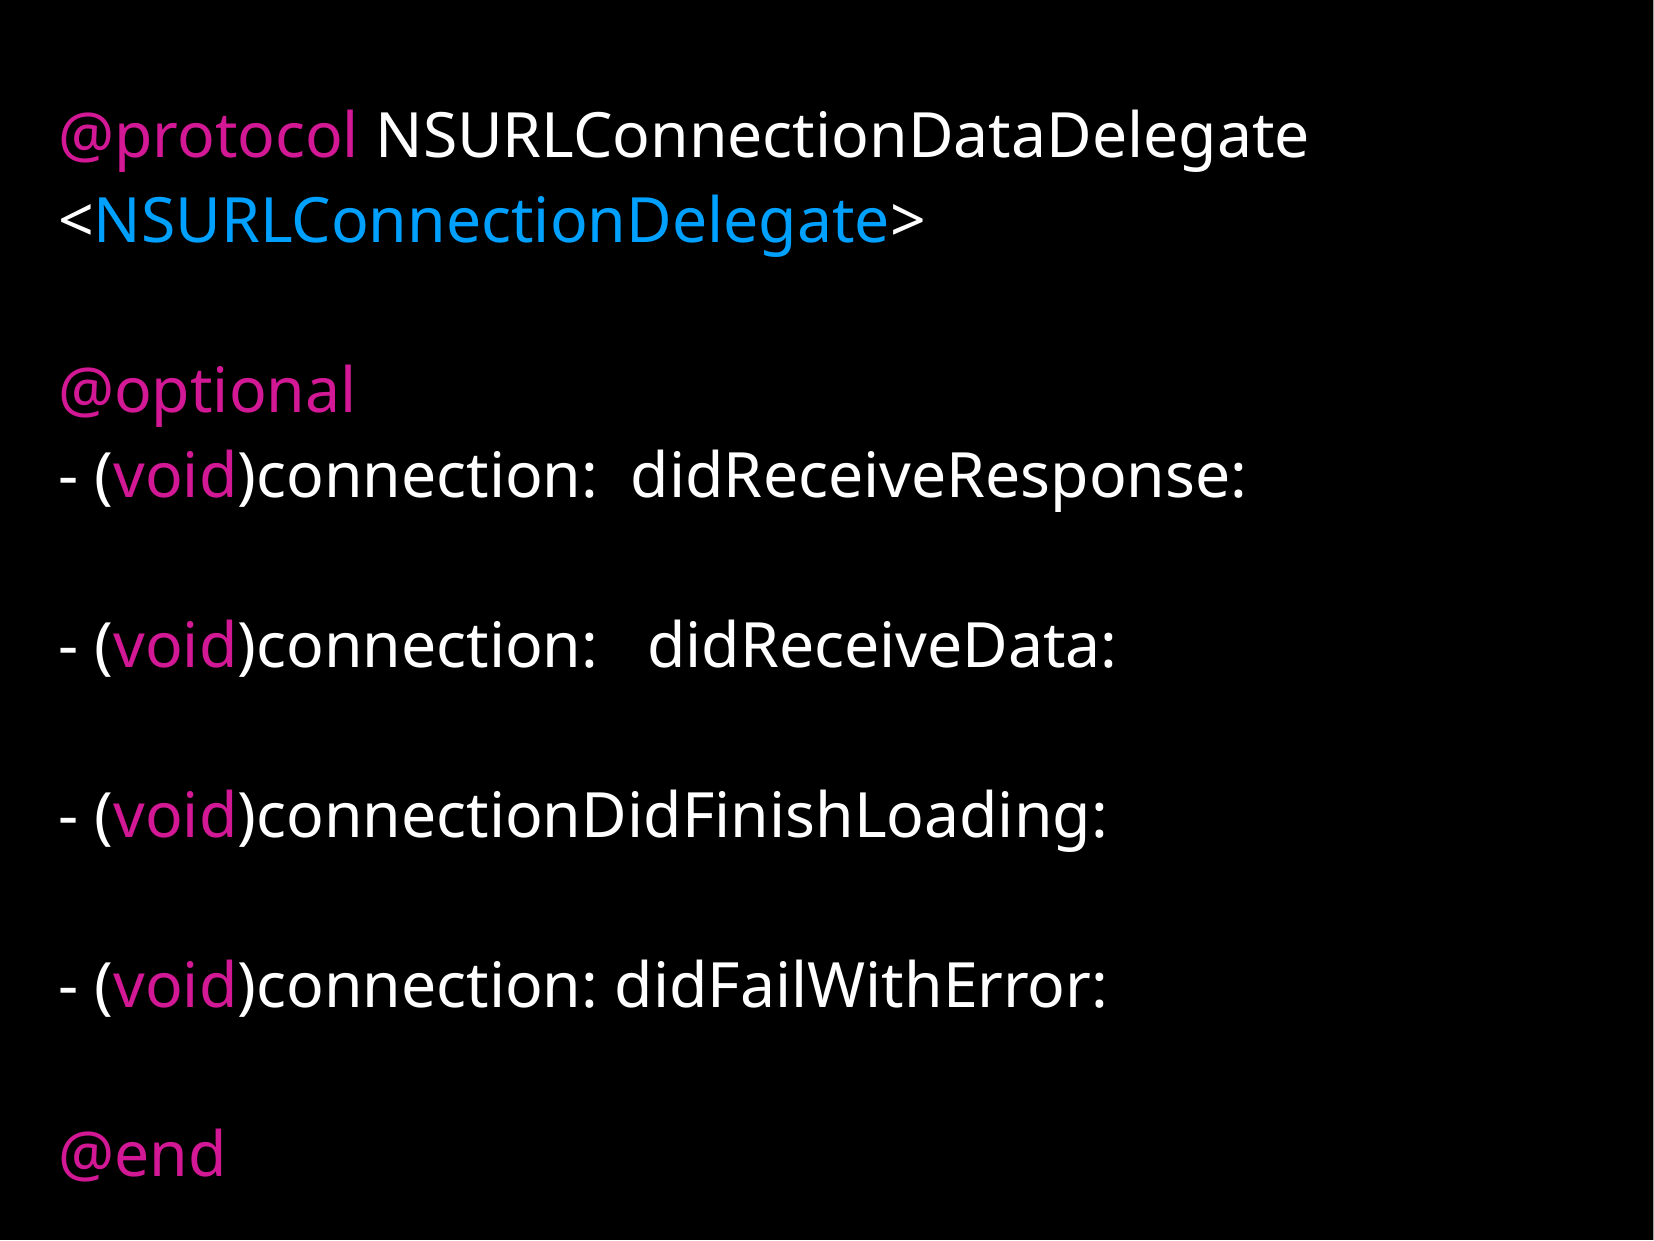

@protocol NSURLConnectionDataDelegate
<NSURLConnectionDelegate>
@optional
- (void)connection: didReceiveResponse:
- (void)connection: didReceiveData:
- (void)connectionDidFinishLoading:
- (void)connection: didFailWithError:
@end